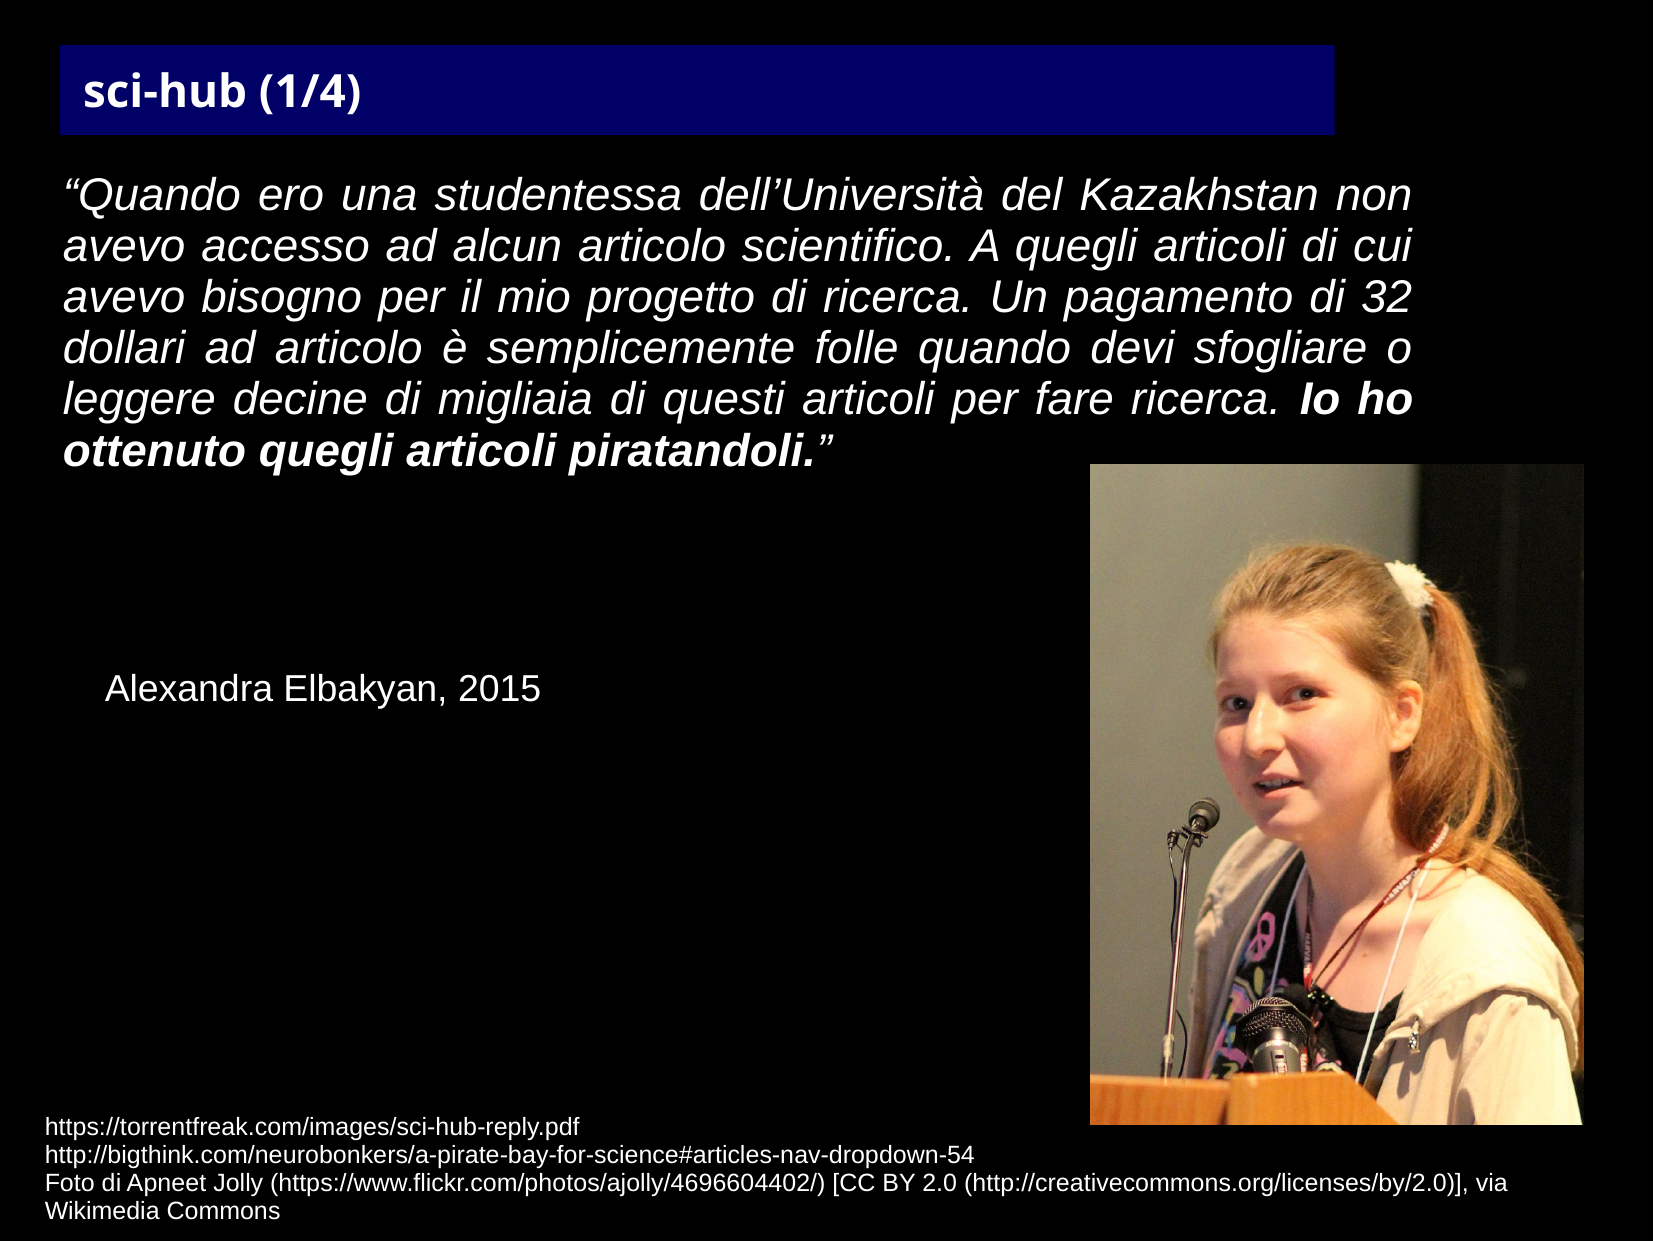

# sci-hub (1/4)
“Quando ero una studentessa dell’Università del Kazakhstan non avevo accesso ad alcun articolo scientifico. A quegli articoli di cui avevo bisogno per il mio progetto di ricerca. Un pagamento di 32 dollari ad articolo è semplicemente folle quando devi sfogliare o leggere decine di migliaia di questi articoli per fare ricerca. Io ho ottenuto quegli articoli piratandoli.”
Alexandra Elbakyan, 2015
https://torrentfreak.com/images/sci-hub-reply.pdf
http://bigthink.com/neurobonkers/a-pirate-bay-for-science#articles-nav-dropdown-54
Foto di Apneet Jolly (https://www.flickr.com/photos/ajolly/4696604402/) [CC BY 2.0 (http://creativecommons.org/licenses/by/2.0)], via Wikimedia Commons